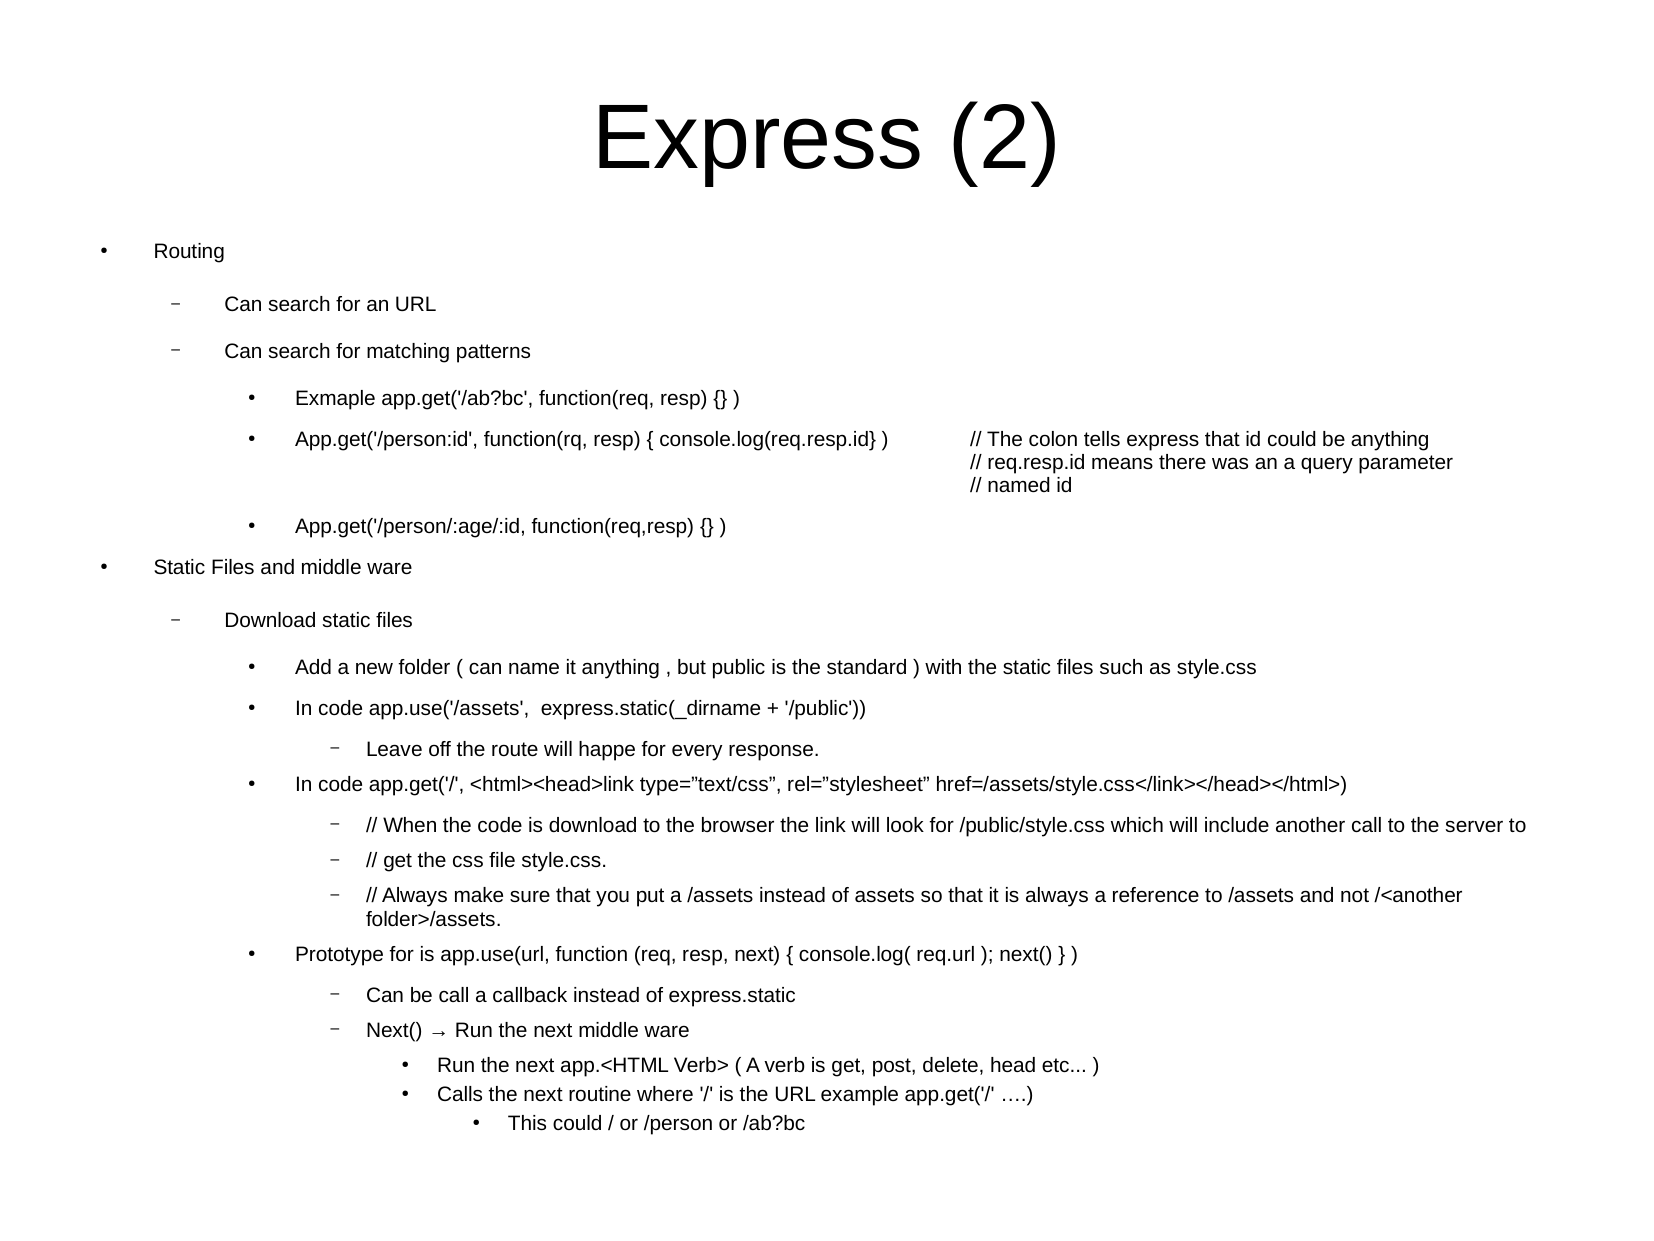

# Express (2)
Routing
Can search for an URL
Can search for matching patterns
Exmaple app.get('/ab?bc', function(req, resp) {} )
App.get('/person:id', function(rq, resp) { console.log(req.resp.id} )		// The colon tells express that id could be anything 									// req.resp.id means there was an a query parameter 									// named id
App.get('/person/:age/:id, function(req,resp) {} )
Static Files and middle ware
Download static files
Add a new folder ( can name it anything , but public is the standard ) with the static files such as style.css
In code app.use('/assets', express.static(_dirname + '/public'))
Leave off the route will happe for every response.
In code app.get('/', <html><head>link type=”text/css”, rel=”stylesheet” href=/assets/style.css</link></head></html>)
// When the code is download to the browser the link will look for /public/style.css which will include another call to the server to
// get the css file style.css.
// Always make sure that you put a /assets instead of assets so that it is always a reference to /assets and not /<another folder>/assets.
Prototype for is app.use(url, function (req, resp, next) { console.log( req.url ); next() } )
Can be call a callback instead of express.static
Next() → Run the next middle ware
Run the next app.<HTML Verb> ( A verb is get, post, delete, head etc... )
Calls the next routine where '/' is the URL example app.get('/' ….)
This could / or /person or /ab?bc